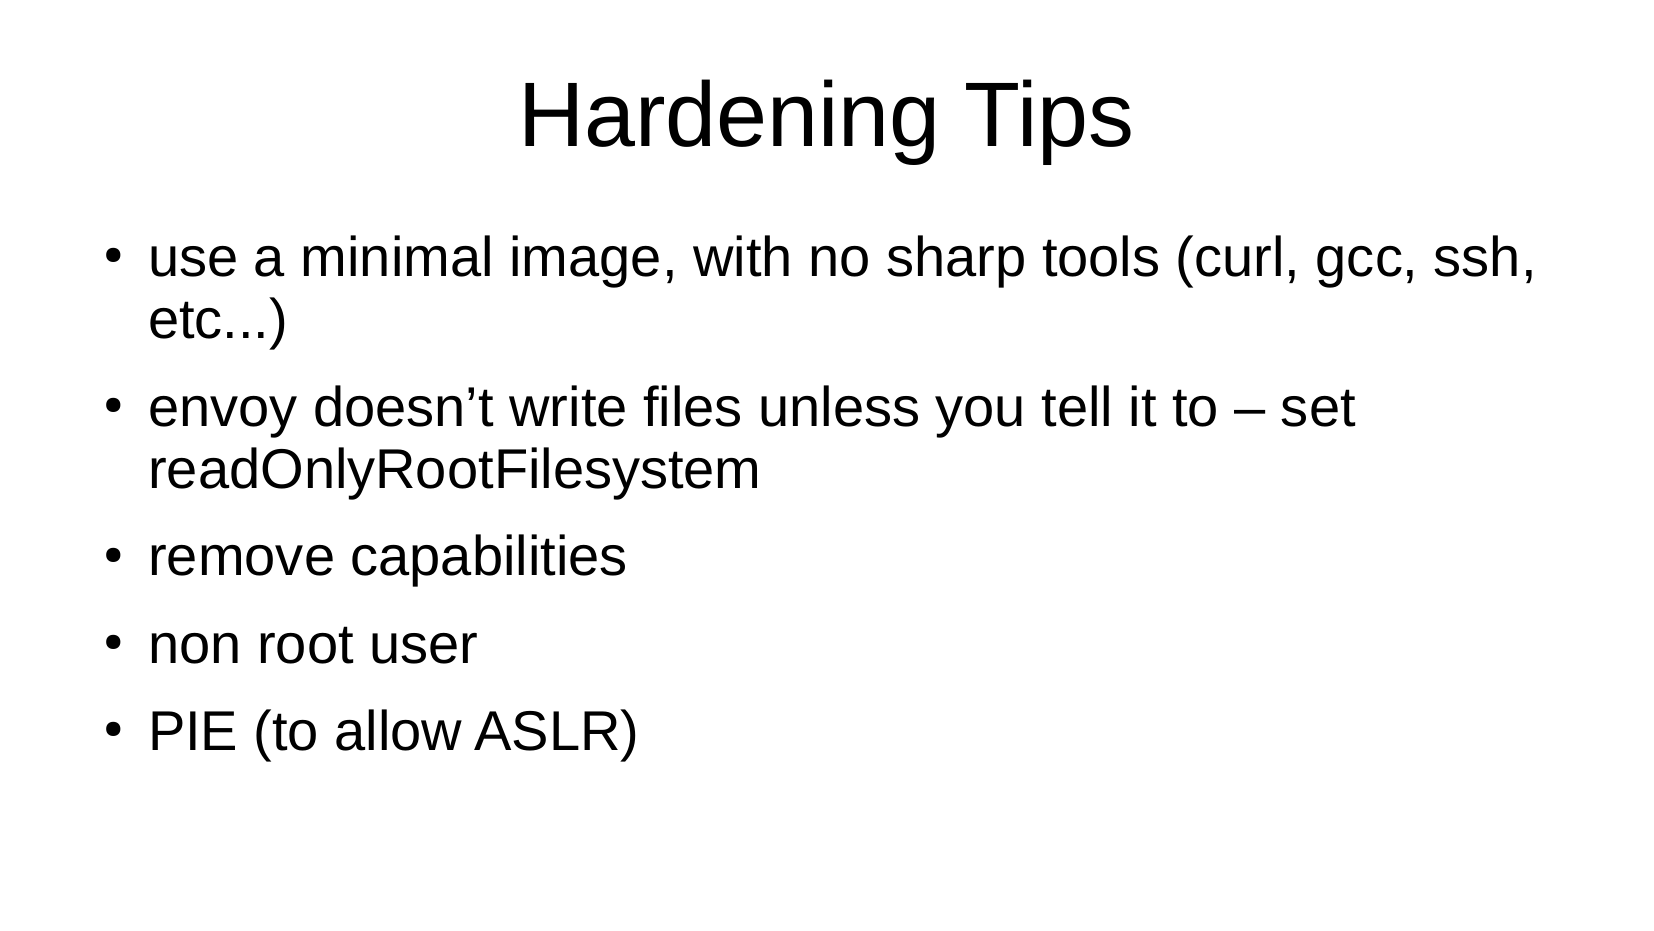

# Hardening Tips
use a minimal image, with no sharp tools (curl, gcc, ssh, etc...)
envoy doesn’t write files unless you tell it to – set readOnlyRootFilesystem
remove capabilities
non root user
PIE (to allow ASLR)